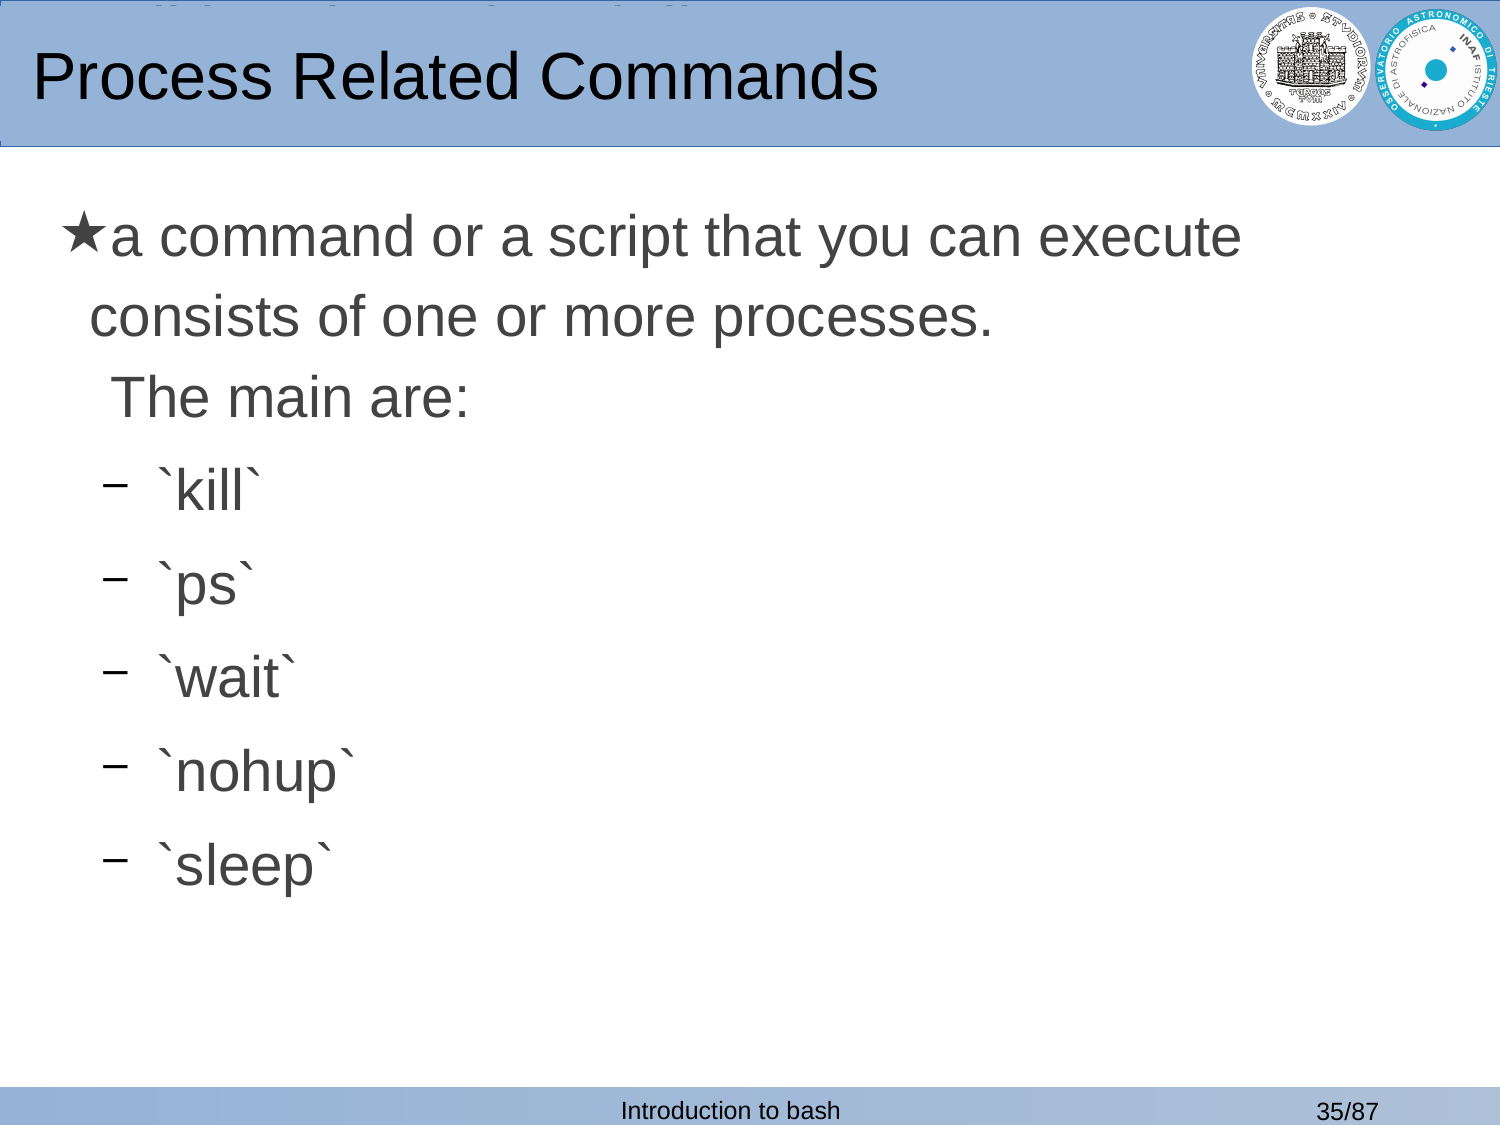

# Traditional service delivery
Process Related Commands
a command or a script that you can execute consists of one or more processes.
The main are:
`kill`
`ps`
`wait`
`nohup`
`sleep`